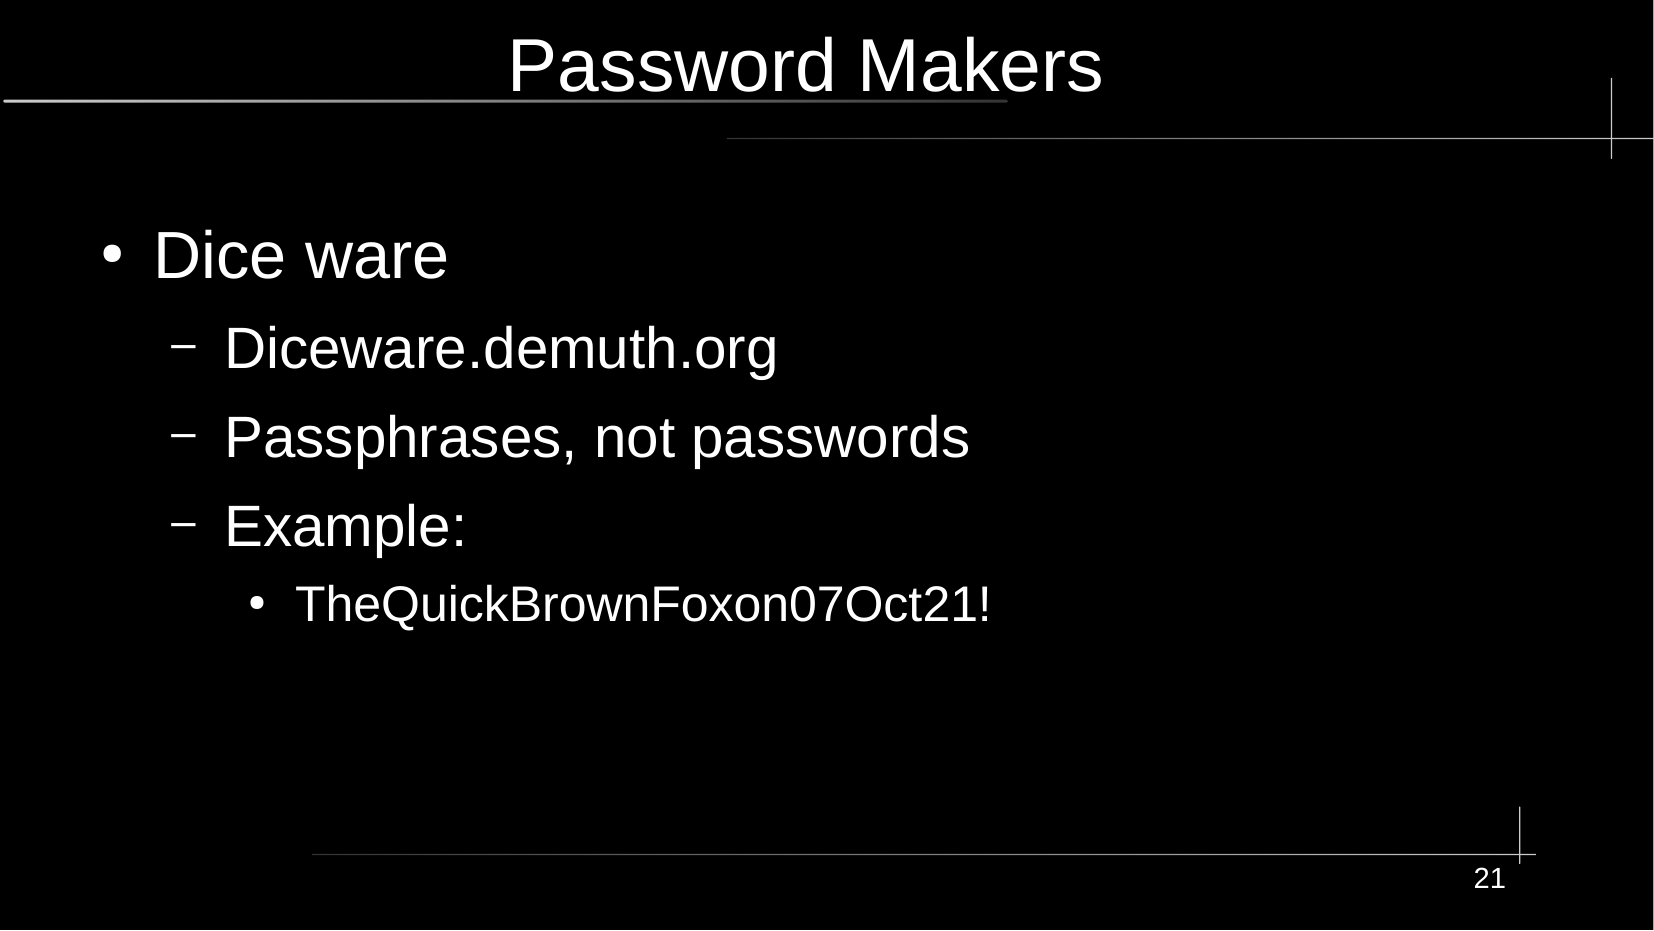

# Password Makers
Dice ware
Diceware.demuth.org
Passphrases, not passwords
Example:
TheQuickBrownFoxon07Oct21!
21